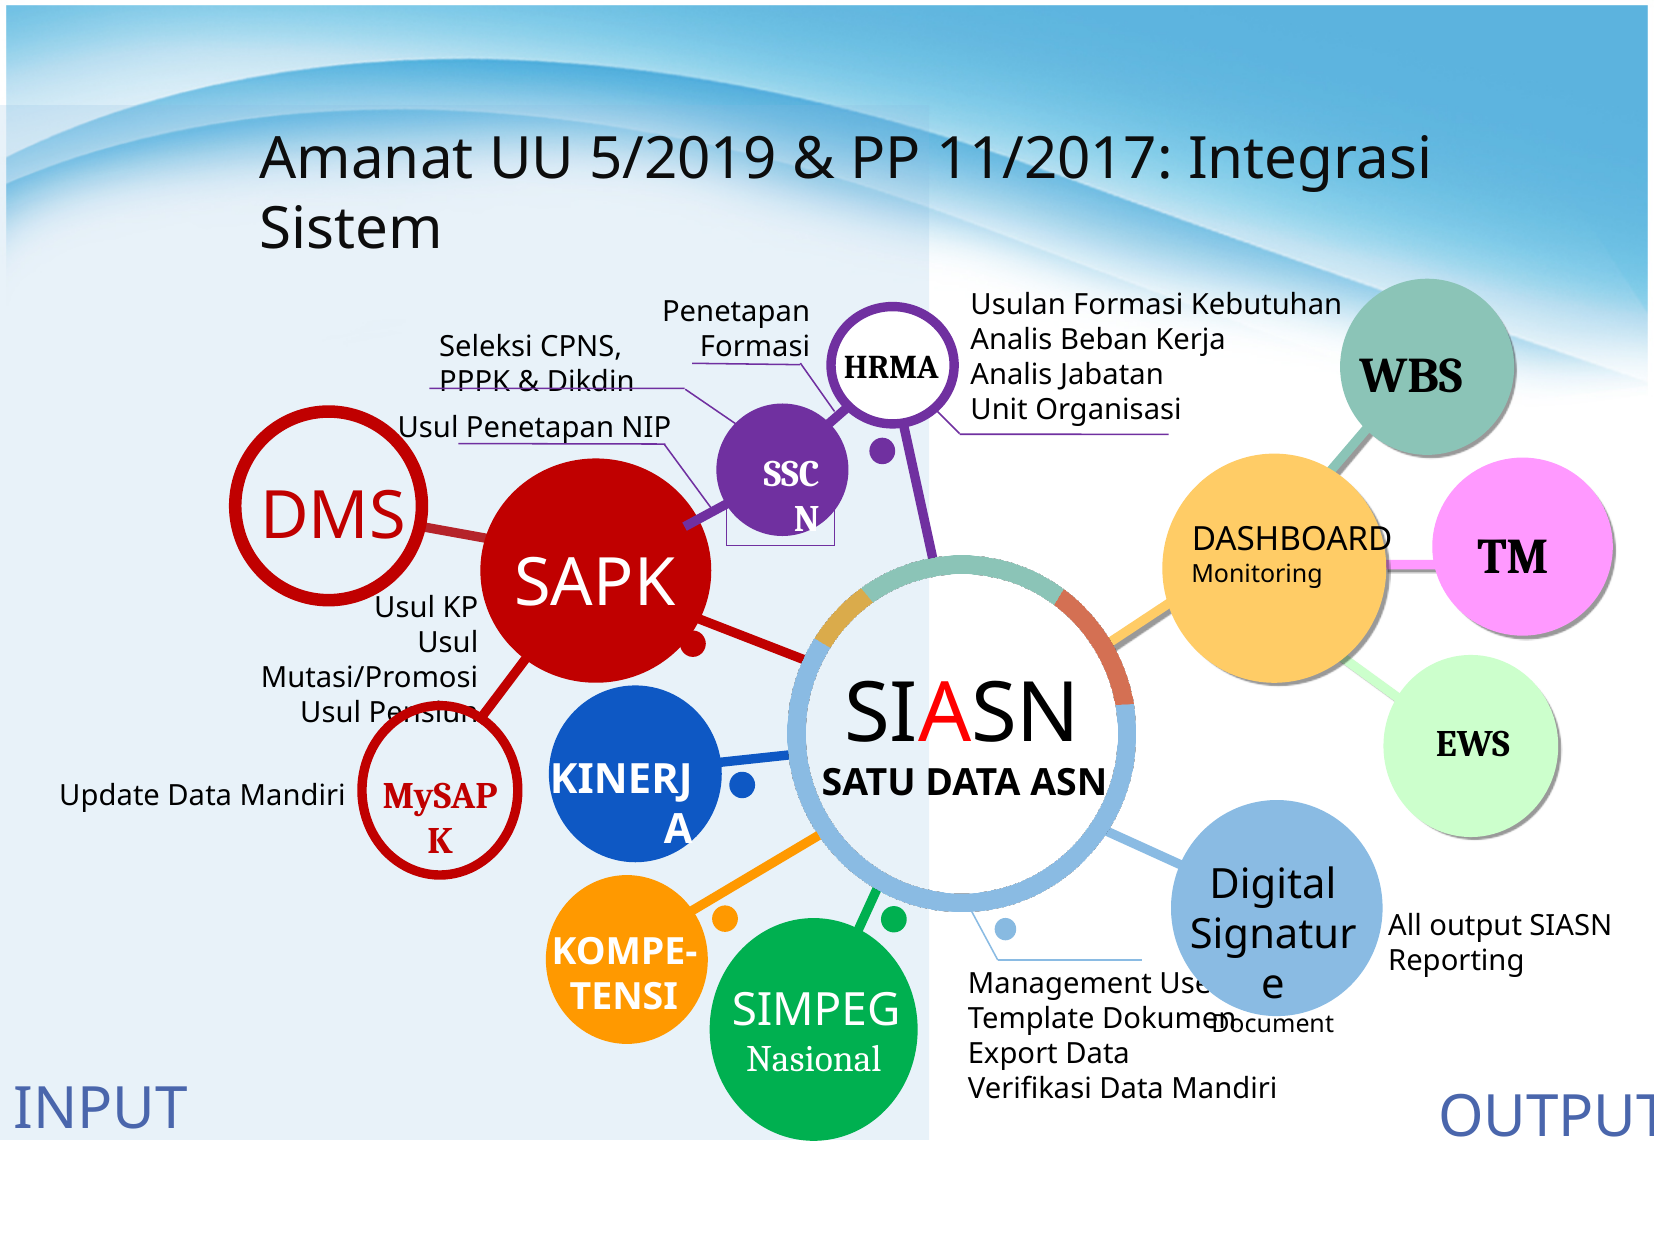

Amanat UU 5/2019 & PP 11/2017: Integrasi Sistem
Usulan Formasi Kebutuhan
Analis Beban Kerja
Analis Jabatan
Unit Organisasi
Penetapan
 Formasi
WBS
HRMA
Seleksi CPNS, PPPK & Dikdin
Usul Penetapan NIP
SSCN
TM
DMS
DASHBOARD
Monitoring
SAPK
Usul KP
Usul Mutasi/Promosi
Usul Pensiun
SIASN
EWS
MySAPK
KINERJA
SATU DATA ASN
Update Data Mandiri
Digital
Signature
Document
All output SIASN
Reporting
KOMPE-TENSI
SIMPEG
Nasional
Management User
Template Dokumen
Export Data
Verifikasi Data Mandiri
INPUT
OUTPUT